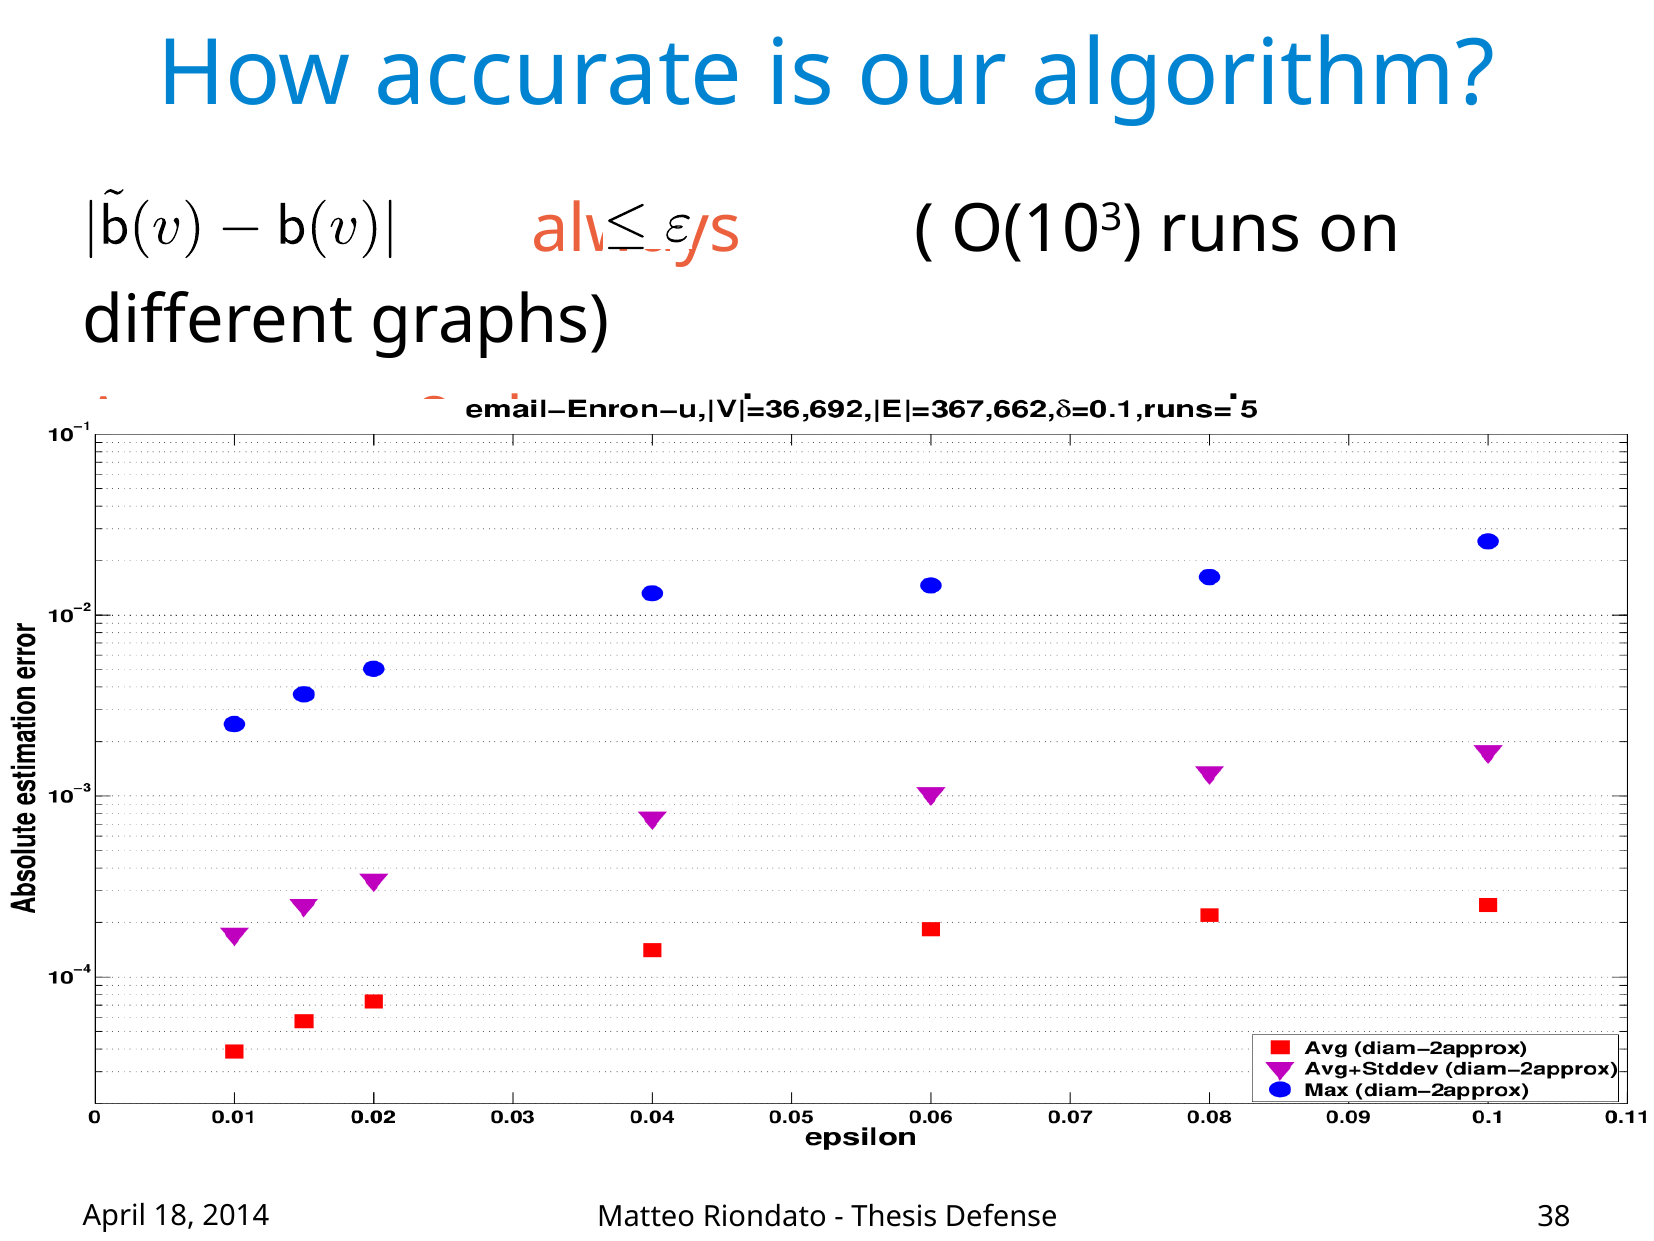

# How accurate is our algorithm?
 always ( O(103) runs on different graphs)
Accuracy ~8x better than guaranteed
April 18, 2014
Matteo Riondato - Thesis Defense
38